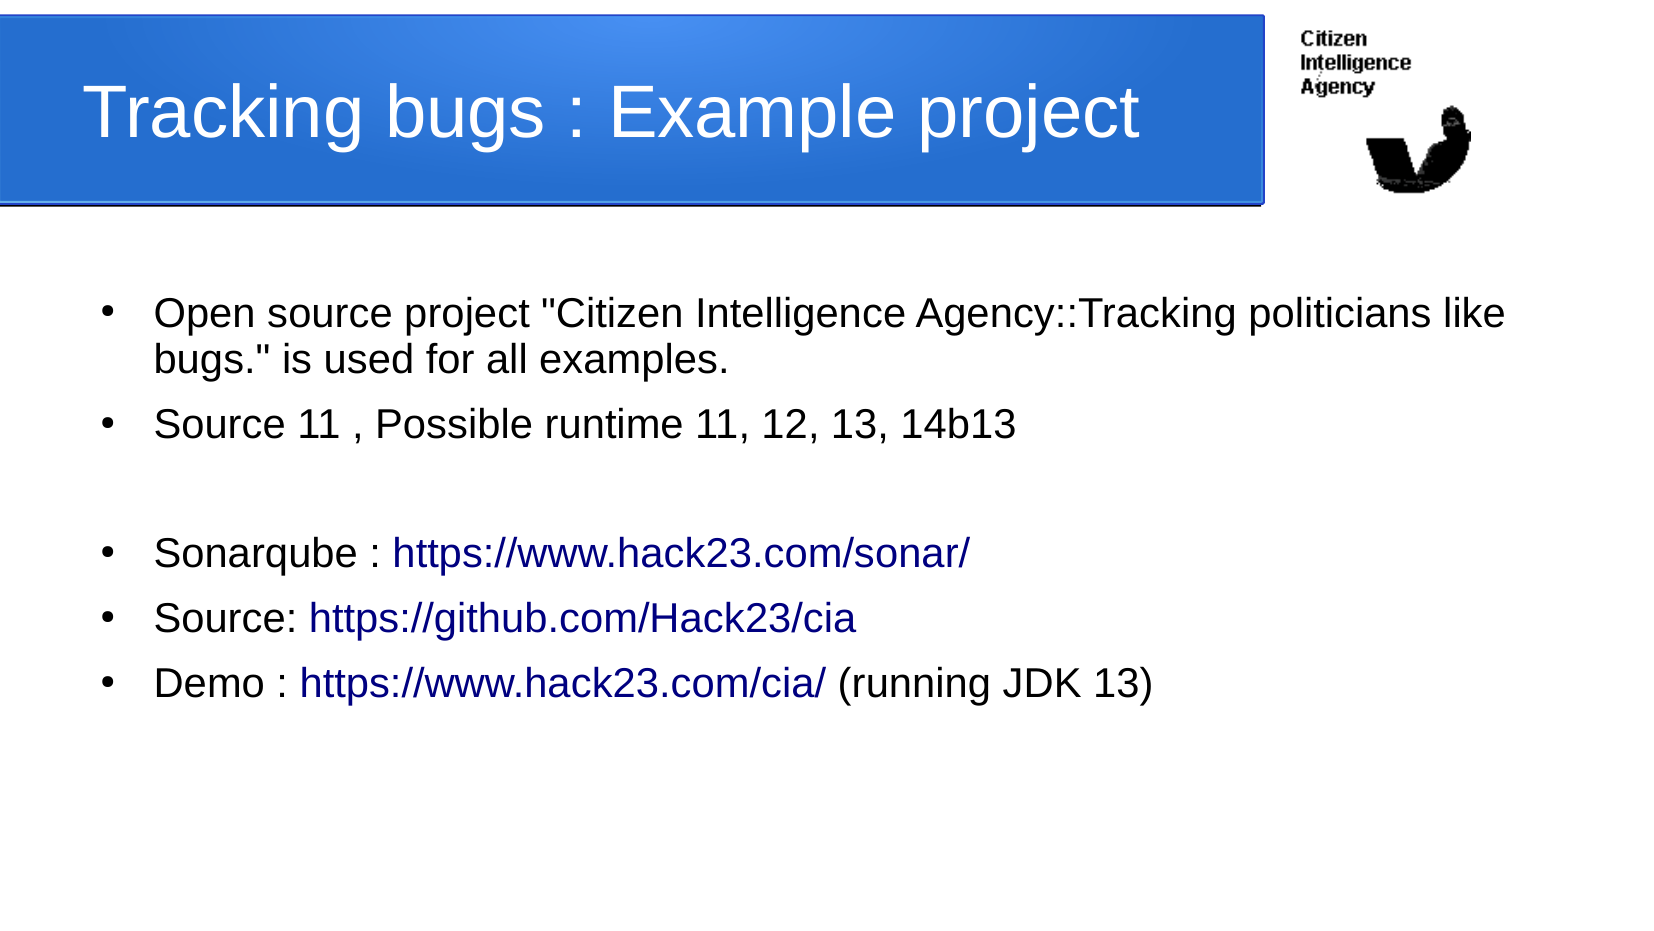

# Tracking bugs : Example project
Open source project "Citizen Intelligence Agency::Tracking politicians like bugs." is used for all examples.
Source 11 , Possible runtime 11, 12, 13, 14b13
Sonarqube : https://www.hack23.com/sonar/
Source: https://github.com/Hack23/cia
Demo : https://www.hack23.com/cia/ (running JDK 13)